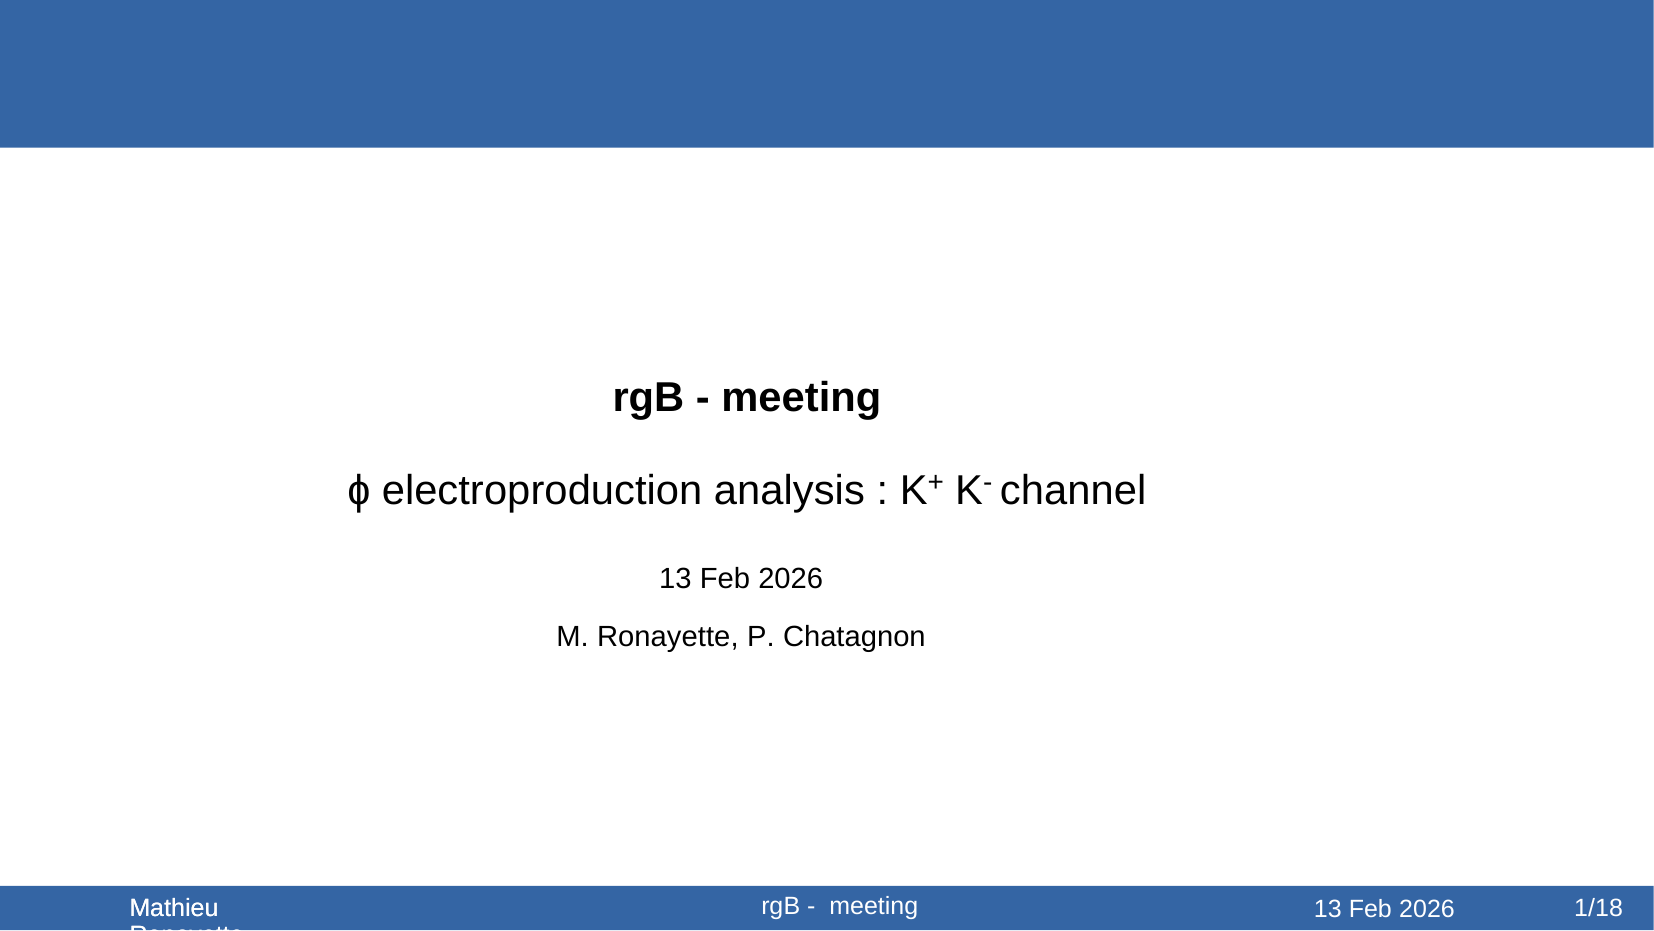

rgB - meeting
 ɸ electroproduction analysis : K+ K- channel
13 Feb 2026
M. Ronayette, P. Chatagnon
 rgB - meeting
Mathieu Ronayette
1/18
Mathieu Ronayette
13 Feb 2026